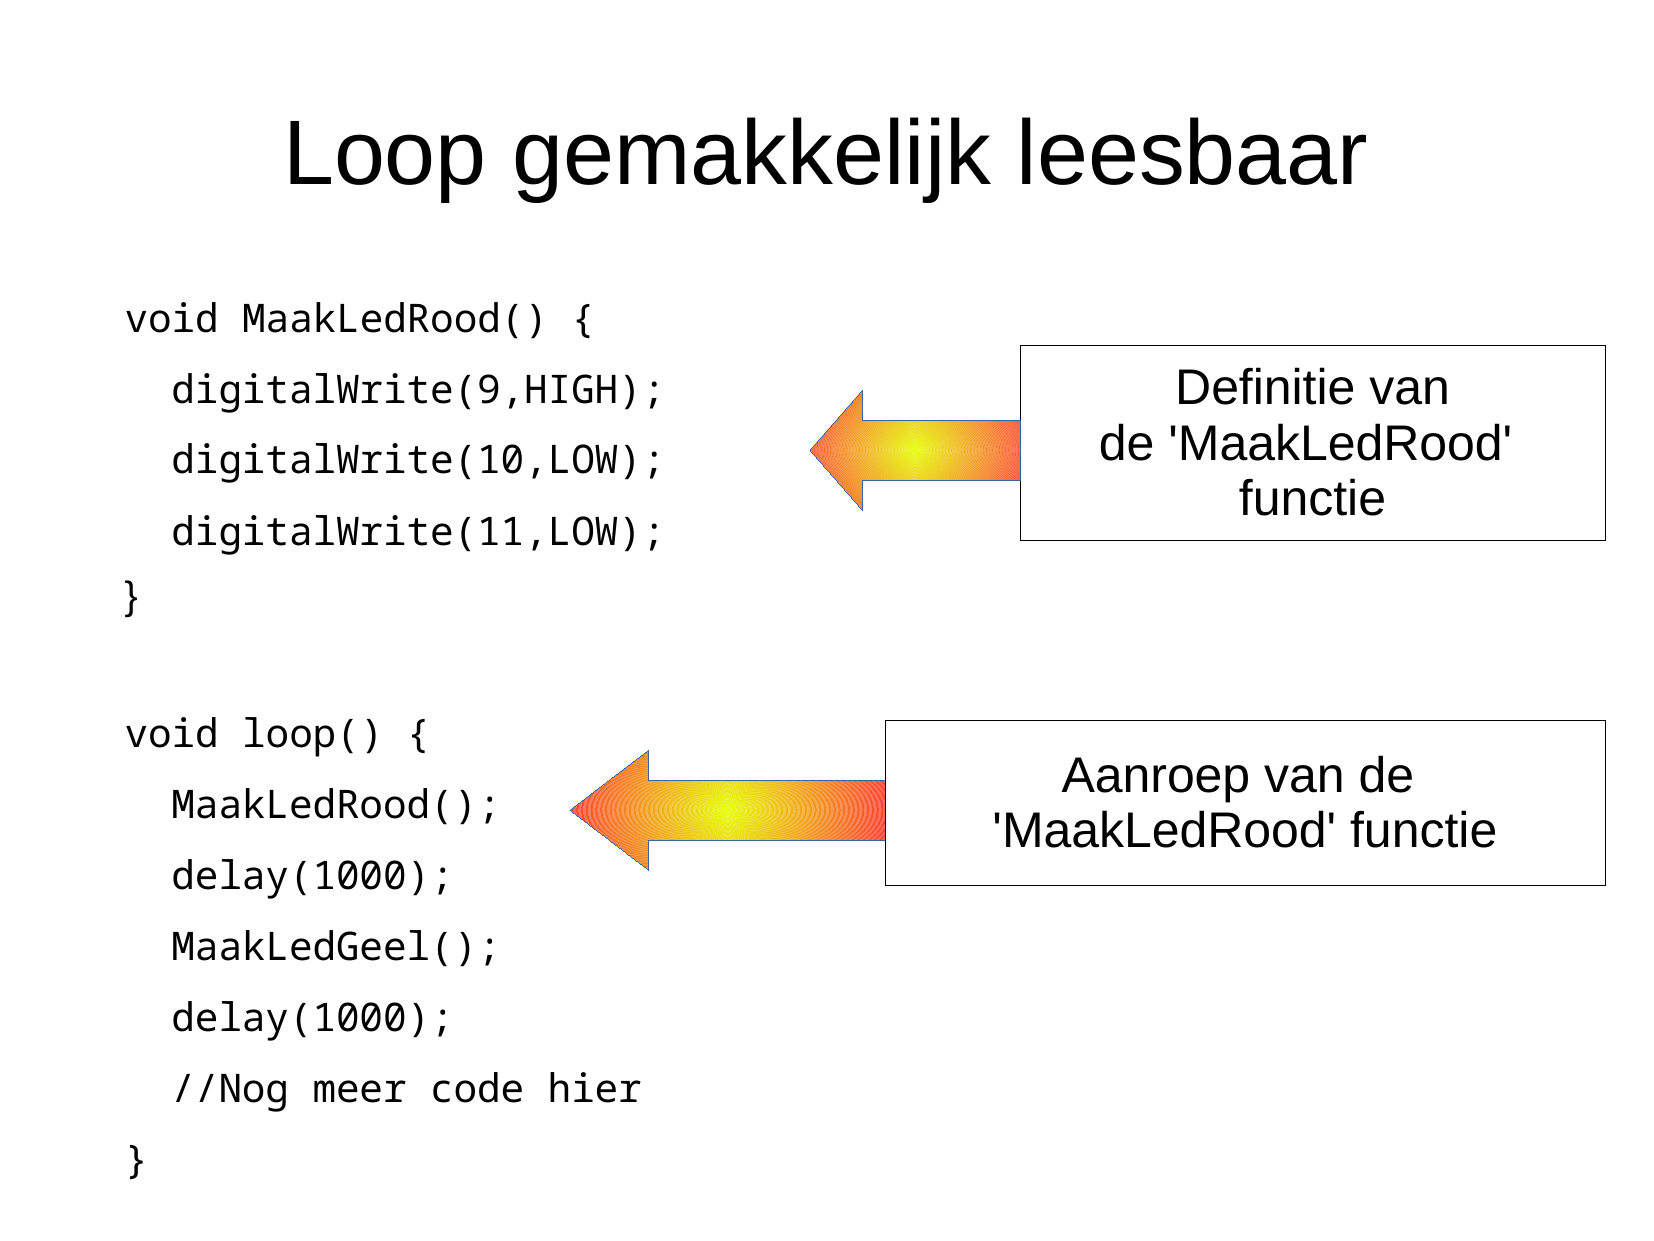

# Loop gemakkelijk leesbaar
void MaakLedRood() {
 digitalWrite(9,HIGH);
 digitalWrite(10,LOW);
 digitalWrite(11,LOW);
}
void loop() {
 MaakLedRood();
 delay(1000);
 MaakLedGeel();
 delay(1000);
 //Nog meer code hier
}
Definitie van
de 'MaakLedRood'
functie
Aanroep van de
'MaakLedRood' functie